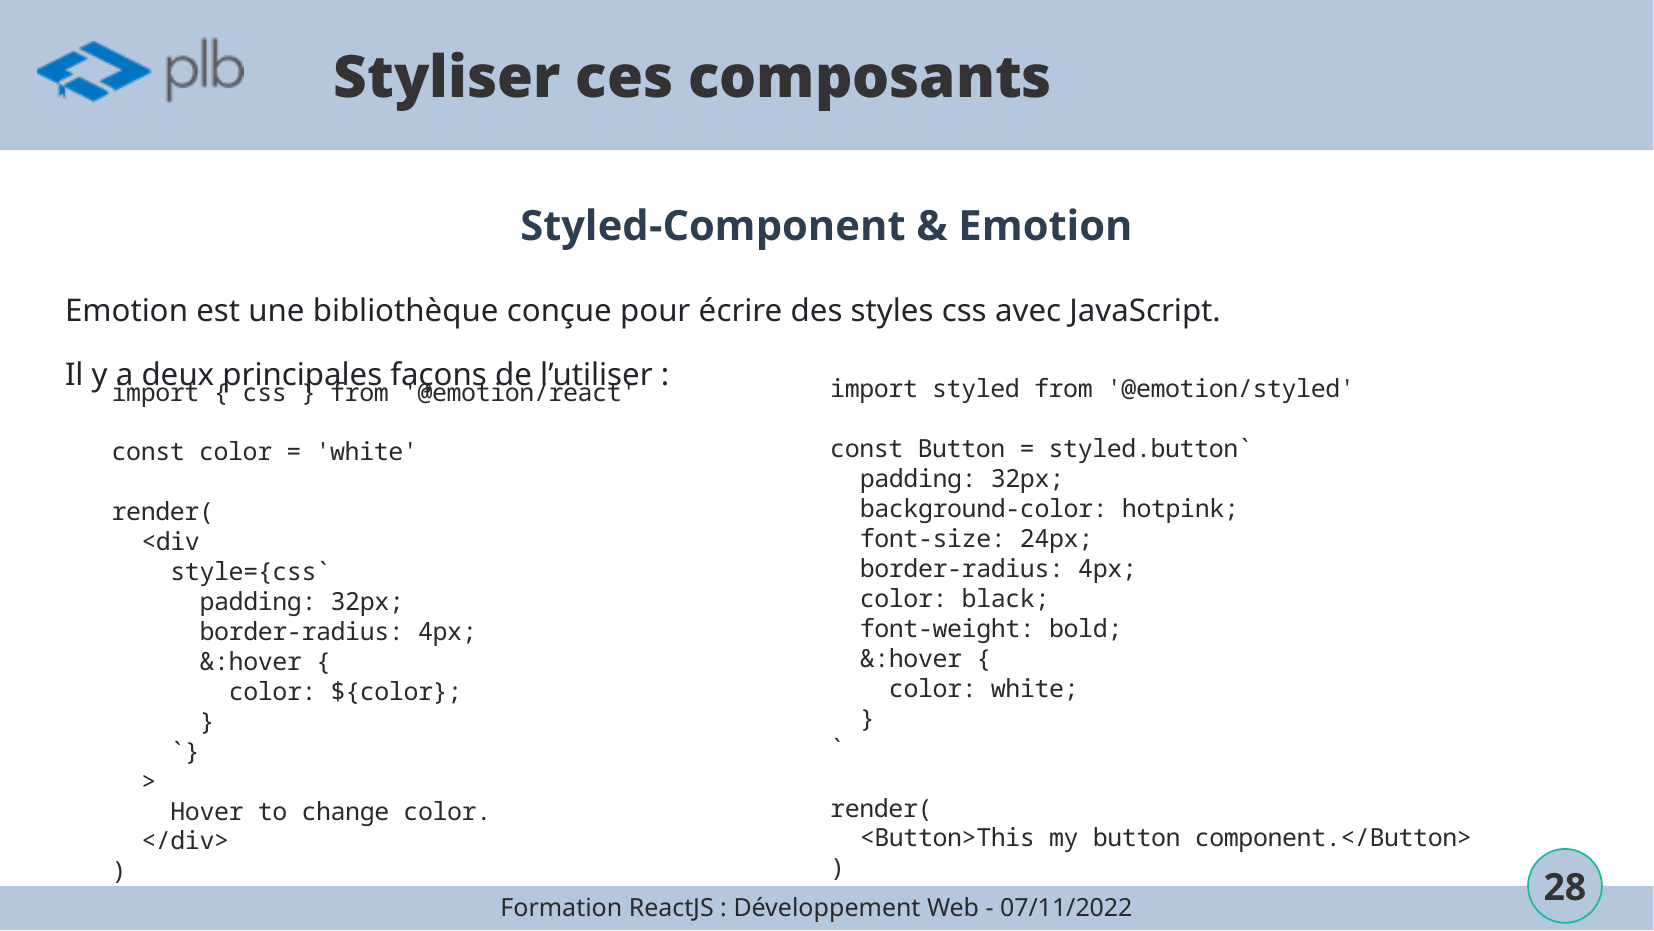

# Styliser ces composants
Styled-Component & Emotion
Emotion est une bibliothèque conçue pour écrire des styles css avec JavaScript.
Il y a deux principales façons de l’utiliser :
import styled from '@emotion/styled'
const Button = styled.button`
 padding: 32px;
 background-color: hotpink;
 font-size: 24px;
 border-radius: 4px;
 color: black;
 font-weight: bold;
 &:hover {
 color: white;
 }
`
render(
 <Button>This my button component.</Button>
)
import { css } from '@emotion/react'
const color = 'white'
render(
 <div
 style={css`
 padding: 32px;
 border-radius: 4px;
 &:hover {
 color: ${color};
 }
 `}
 >
 Hover to change color.
 </div>
)
Formation ReactJS : Développement Web - 07/11/2022